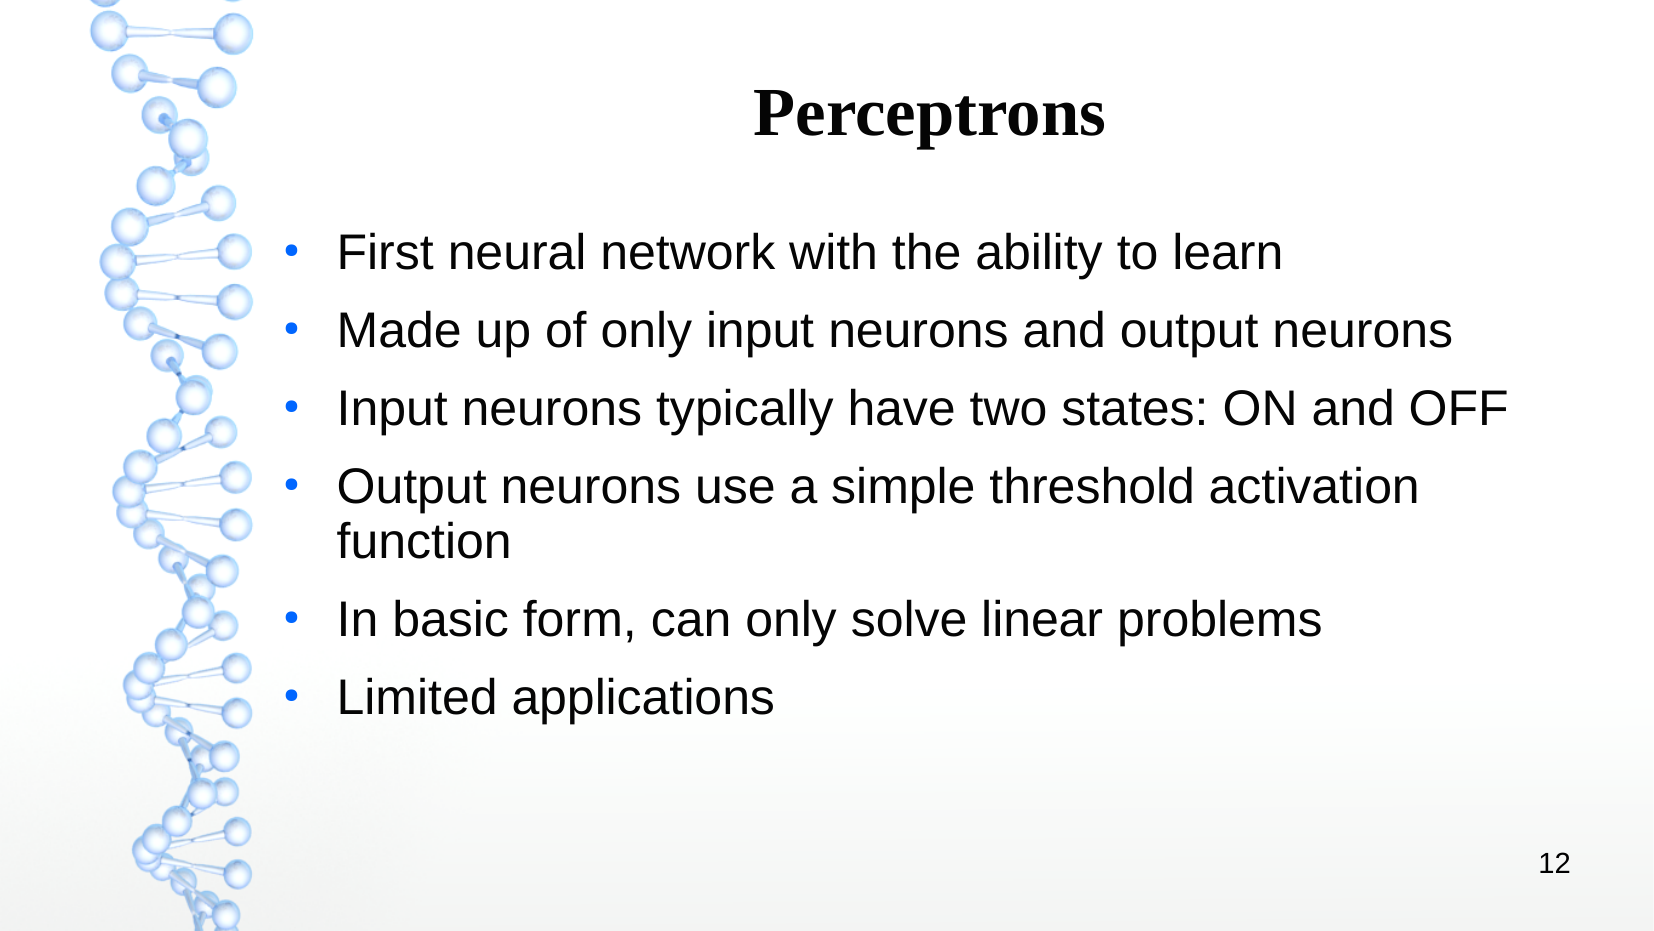

# Perceptrons
First neural network with the ability to learn
Made up of only input neurons and output neurons
Input neurons typically have two states: ON and OFF
Output neurons use a simple threshold activation function
In basic form, can only solve linear problems
Limited applications
12